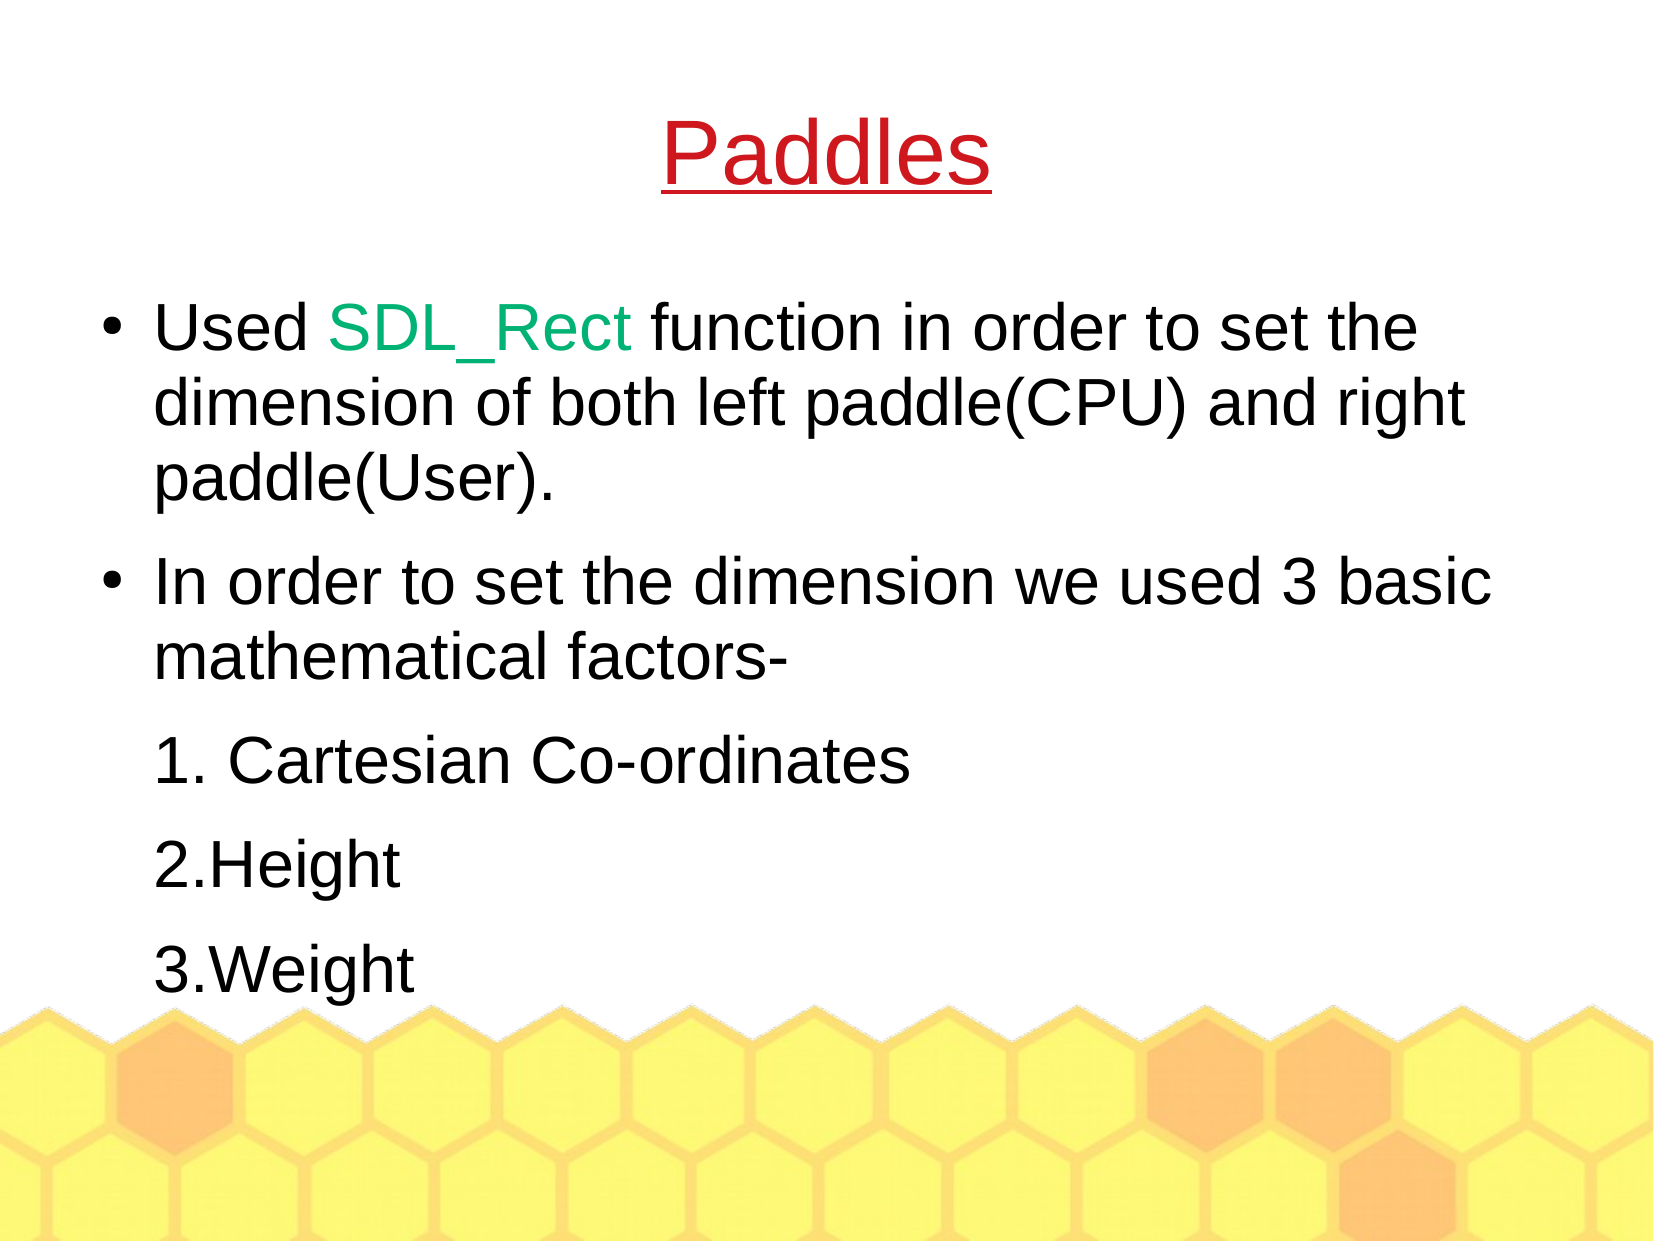

# Paddles
Used SDL_Rect function in order to set the dimension of both left paddle(CPU) and right paddle(User).
In order to set the dimension we used 3 basic mathematical factors-
1. Cartesian Co-ordinates
2.Height
3.Weight